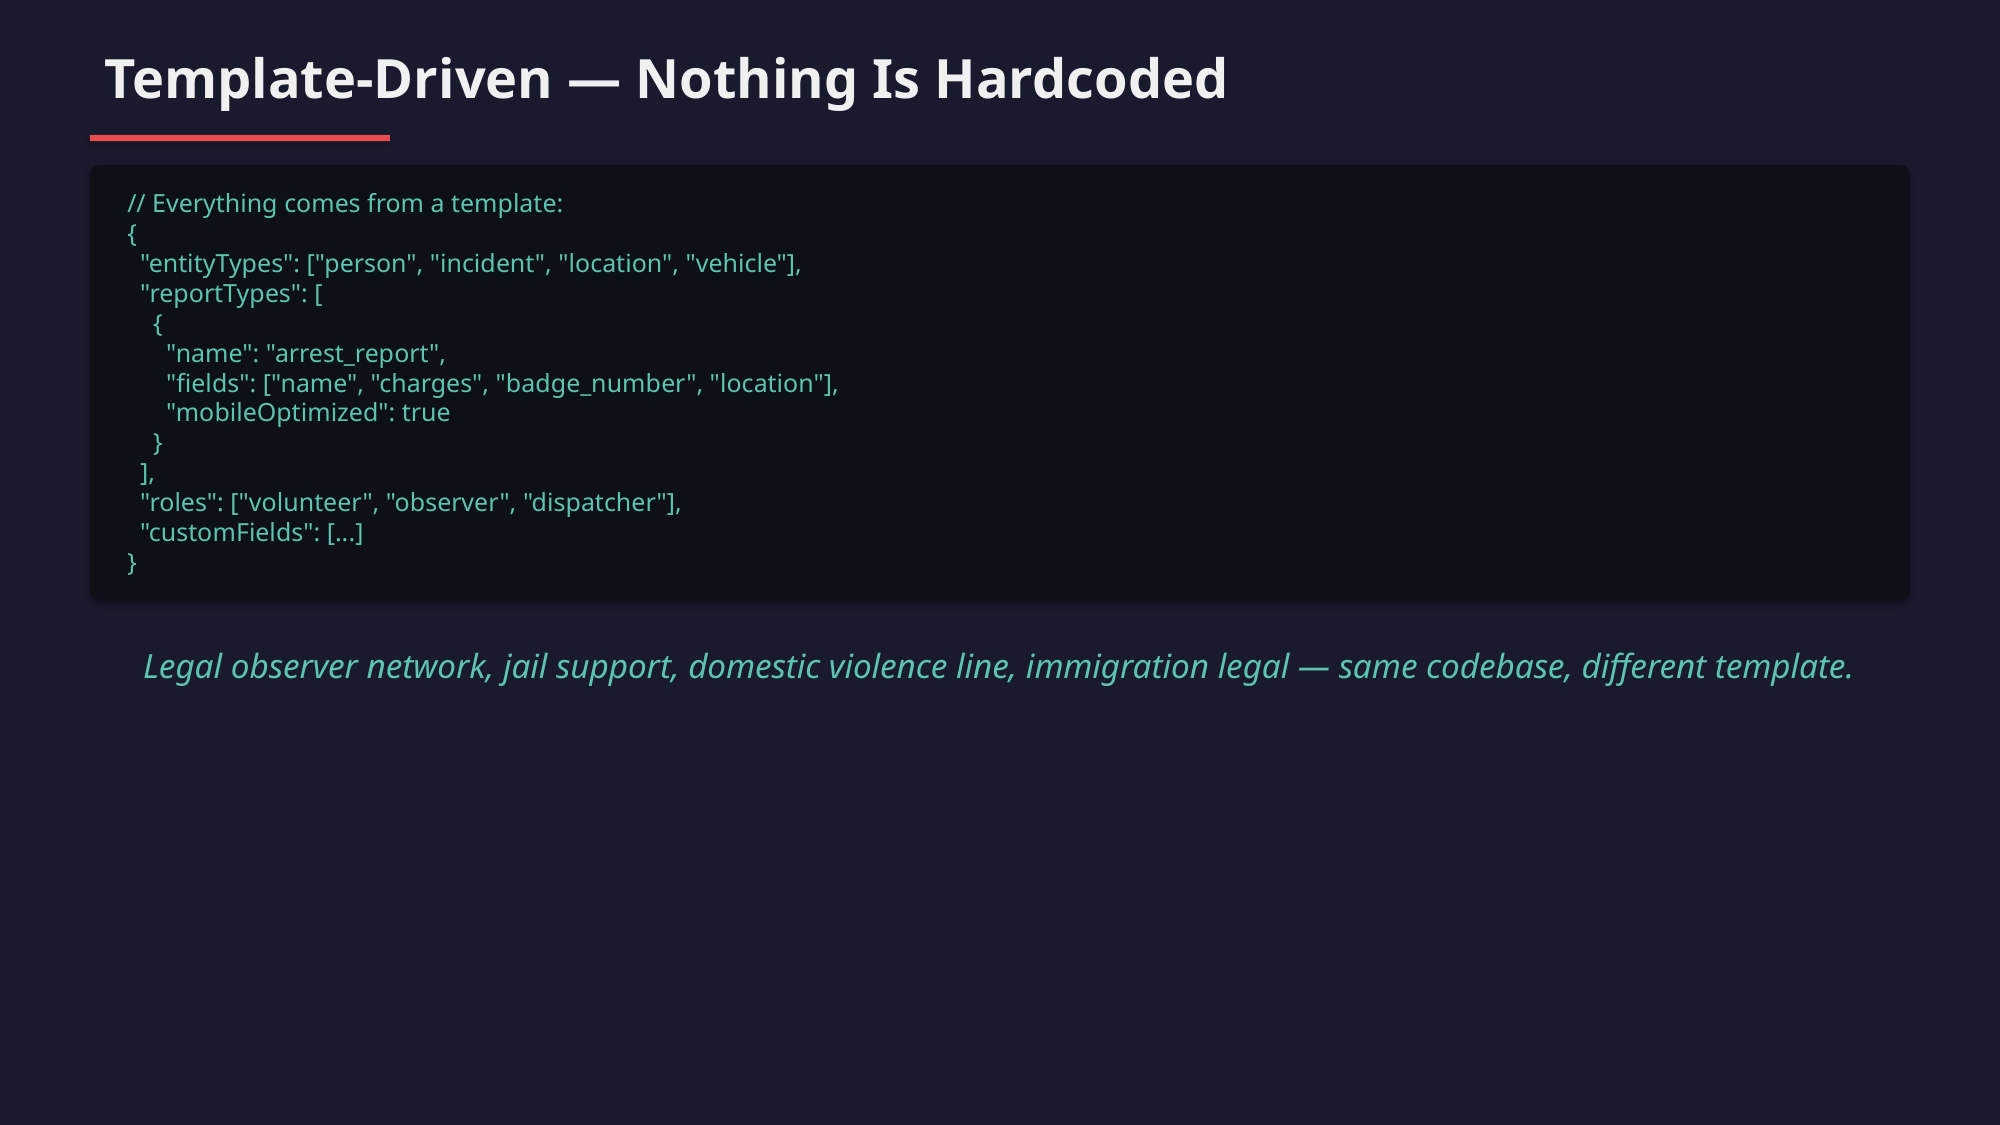

Template-Driven — Nothing Is Hardcoded
Nothing in the app is hardcoded to any specific use case.
// Everything comes from a template:
{
 "entityTypes": ["person", "incident", "location", "vehicle"],
 "reportTypes": [
 {
 "name": "arrest_report",
 "fields": ["name", "charges", "badge_number", "location"],
 "mobileOptimized": true
 }
 ],
 "roles": ["volunteer", "observer", "dispatcher"],
 "customFields": [...]
}
Legal observer network, jail support, domestic violence line, immigration legal — same codebase, different template.